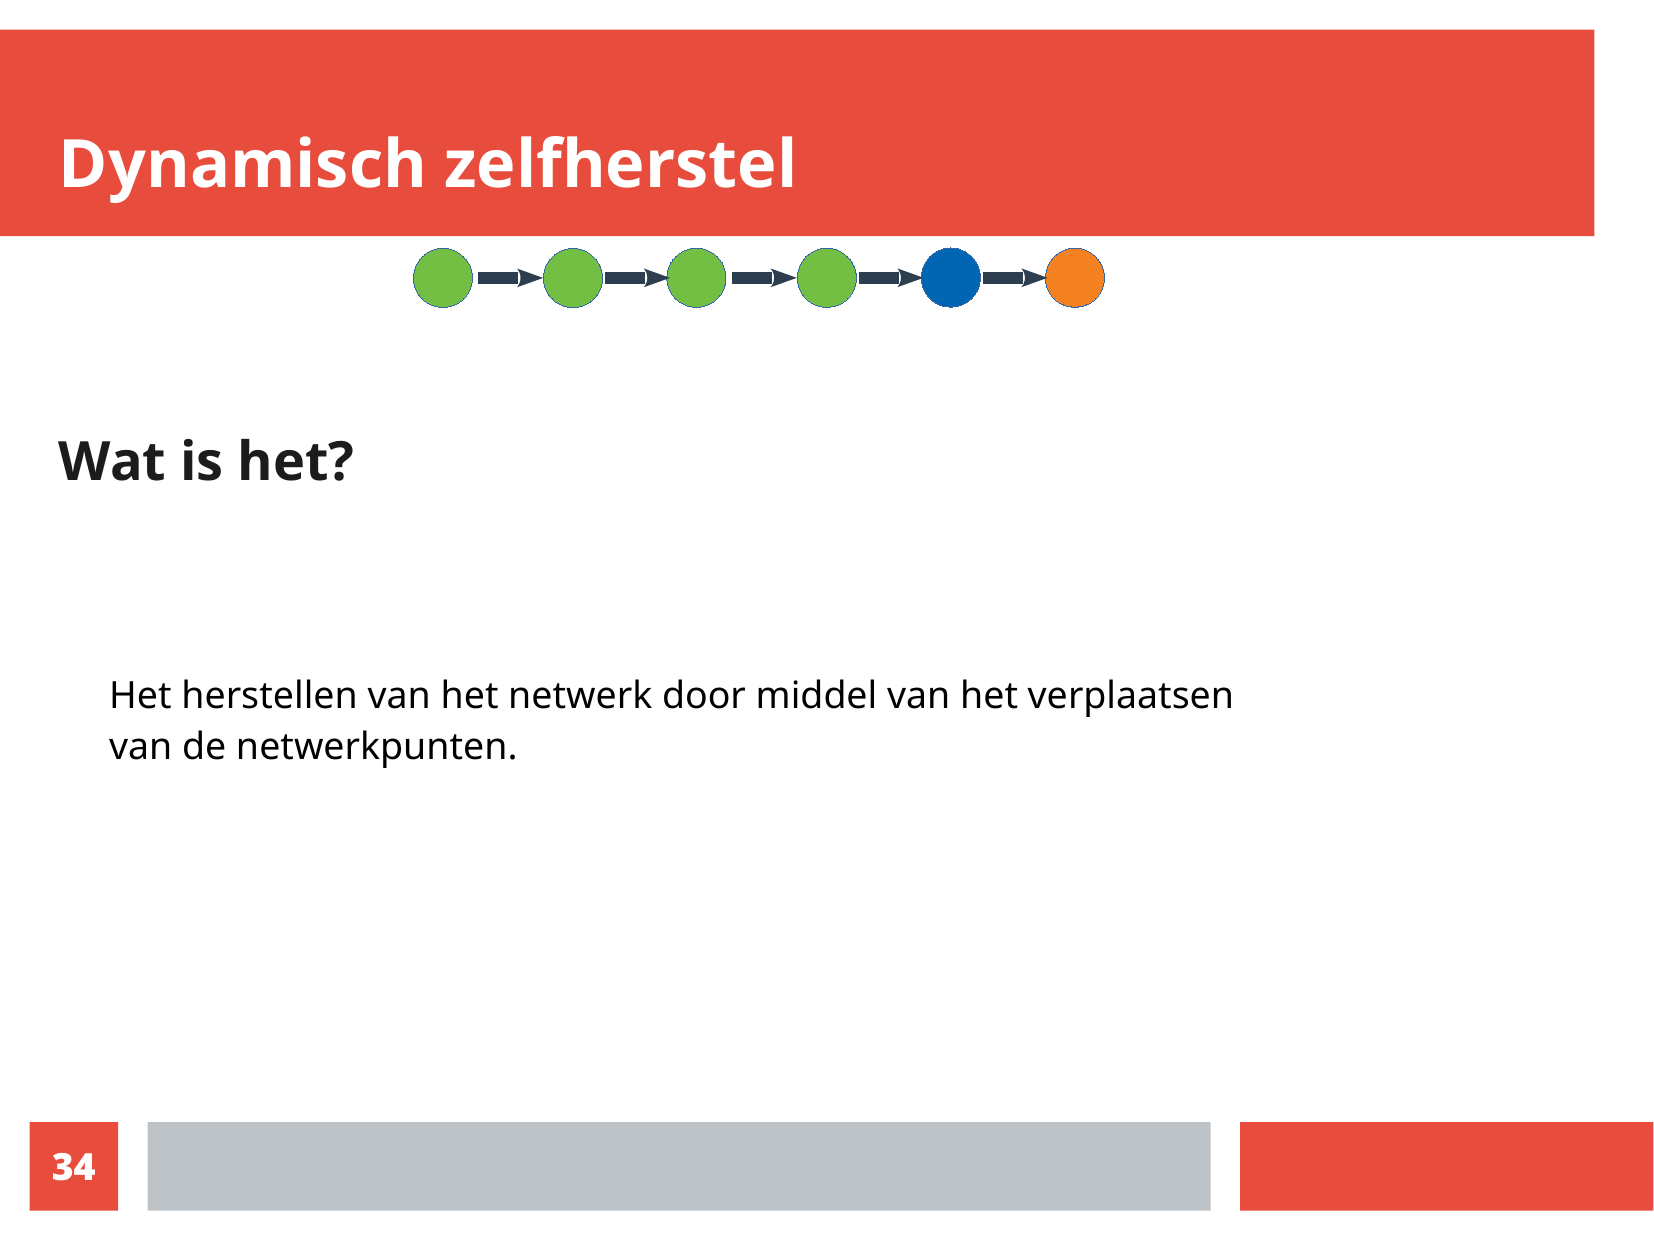

# Dynamisch zelfherstel
Wat is het?
Het herstellen van het netwerk door middel van het verplaatsen van de netwerkpunten.
34